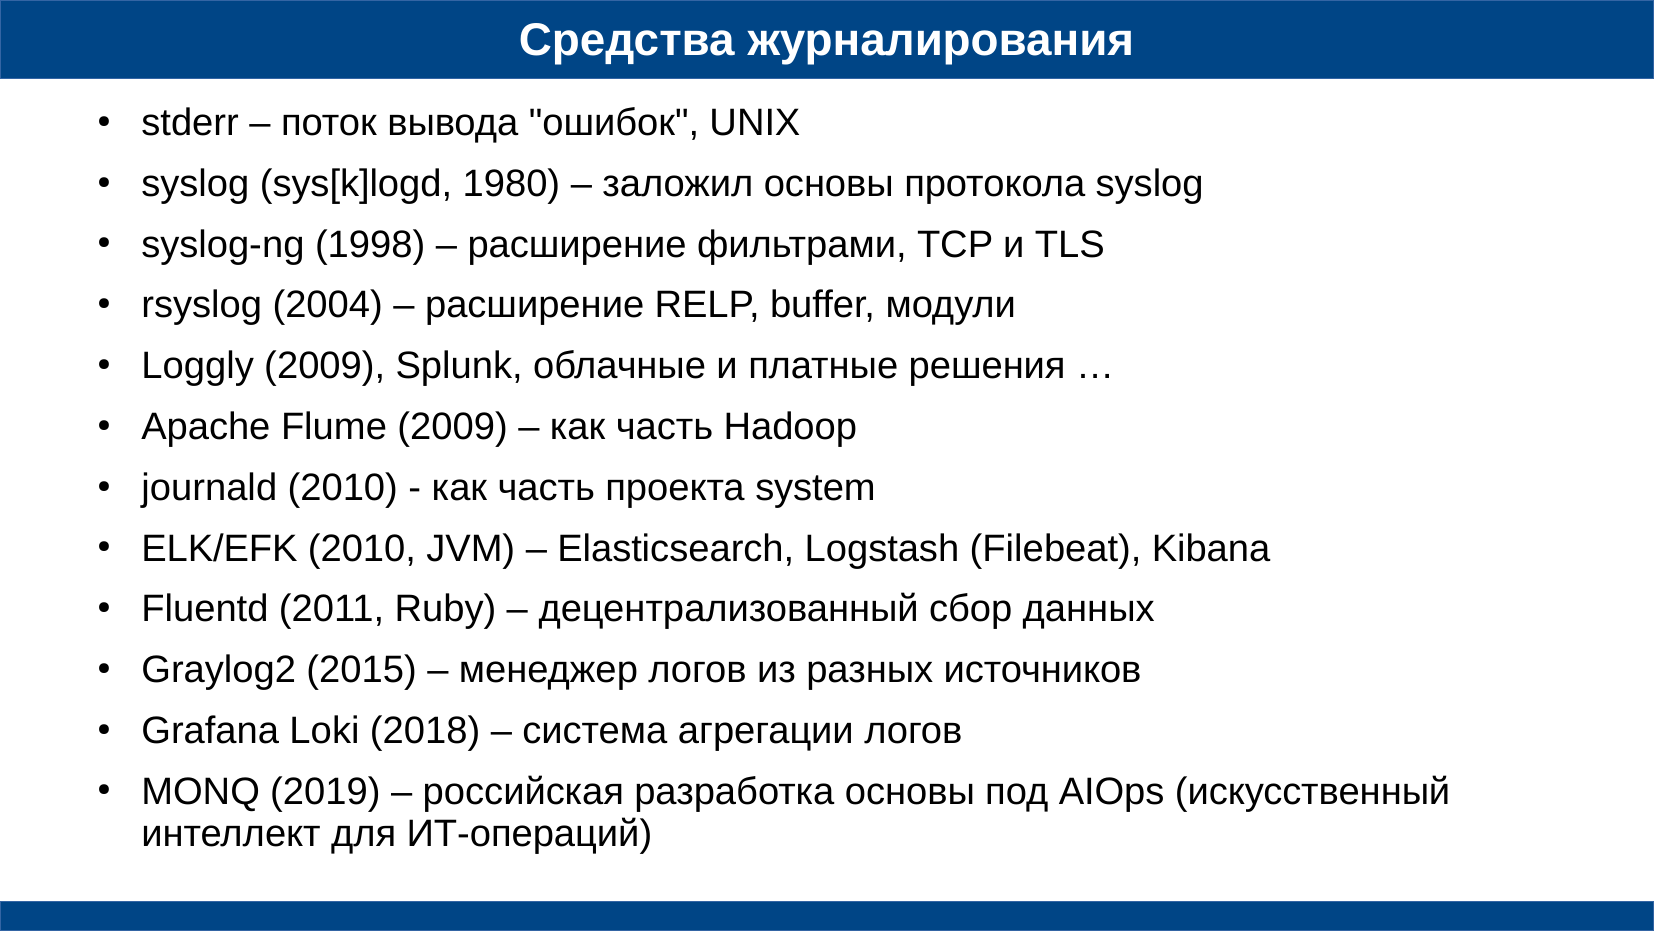

# Средства журналирования
stderr – поток вывода "ошибок", UNIX
syslog (sys[k]logd, 1980) – заложил основы протокола syslog
syslog-ng (1998) – расширение фильтрами, TCP и TLS
rsyslog (2004) – расширение RELP, buffer, модули
Loggly (2009), Splunk, облачные и платные решения …
Apache Flume (2009) – как часть Hadoop
journald (2010) - как часть проекта system
ELK/EFK (2010, JVM) – Elasticsearch, Logstash (Filebeat), Kibana
Fluentd (2011, Ruby) – децентрализованный сбор данных
Graylog2 (2015) – менеджер логов из разных источников
Grafana Loki (2018) – система агрегации логов
MONQ (2019) – российская разработка основы под AIOps (искусственный интеллект для ИТ-операций)